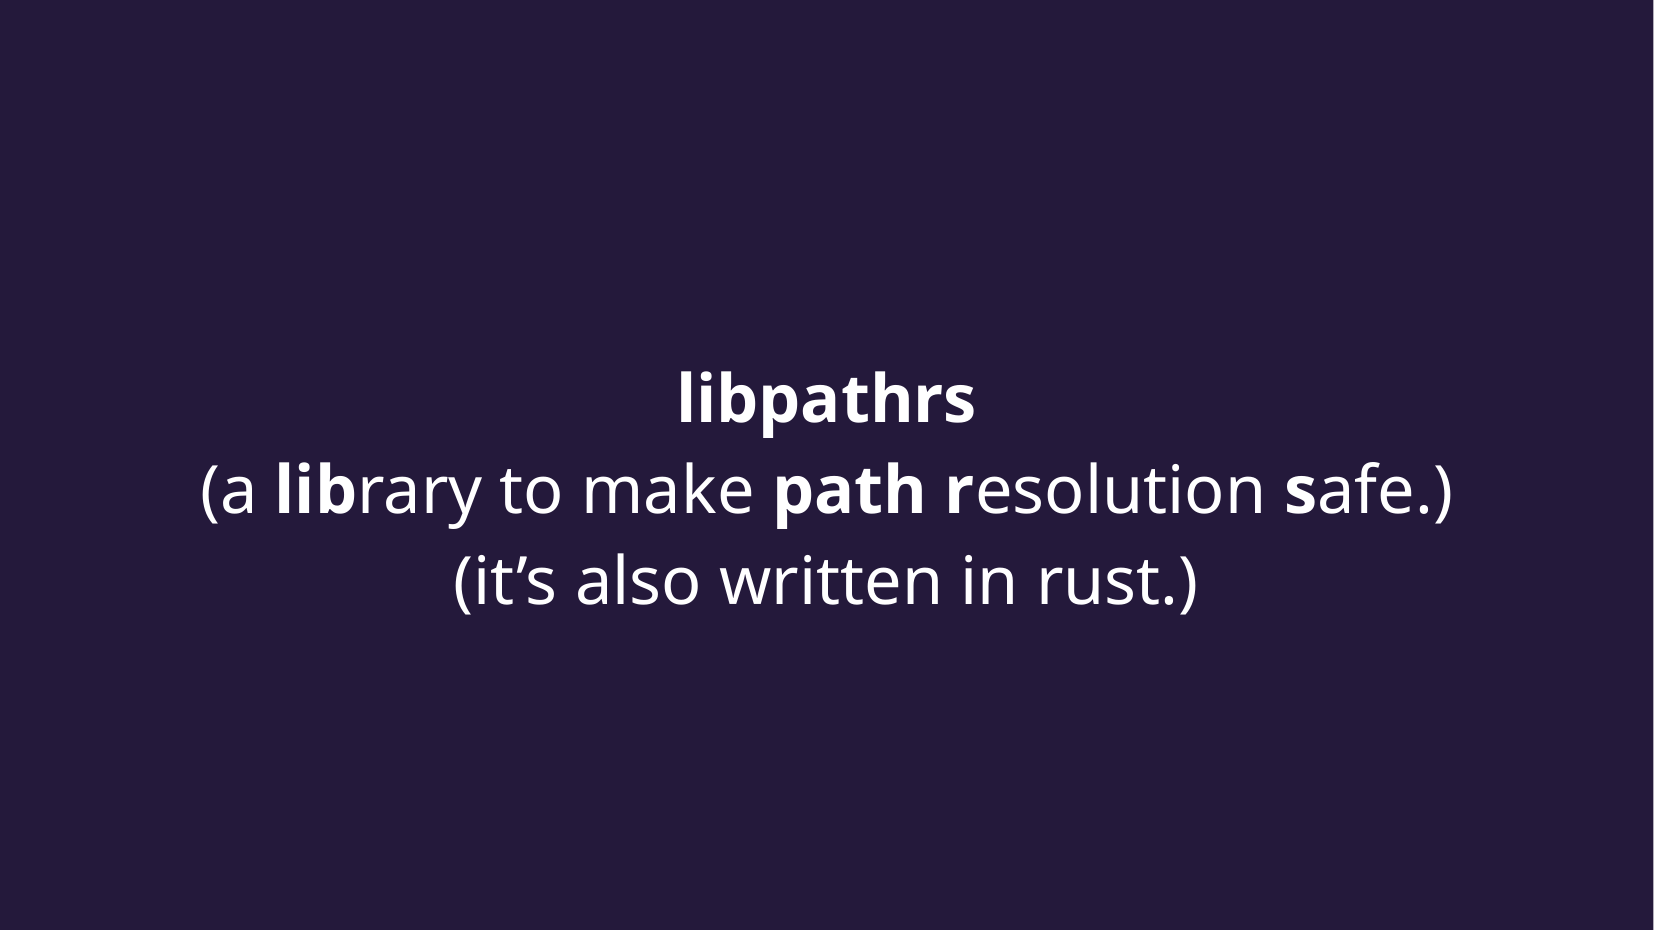

# libpathrs
(a library to make path resolution safe.)
(it’s also written in rust.)